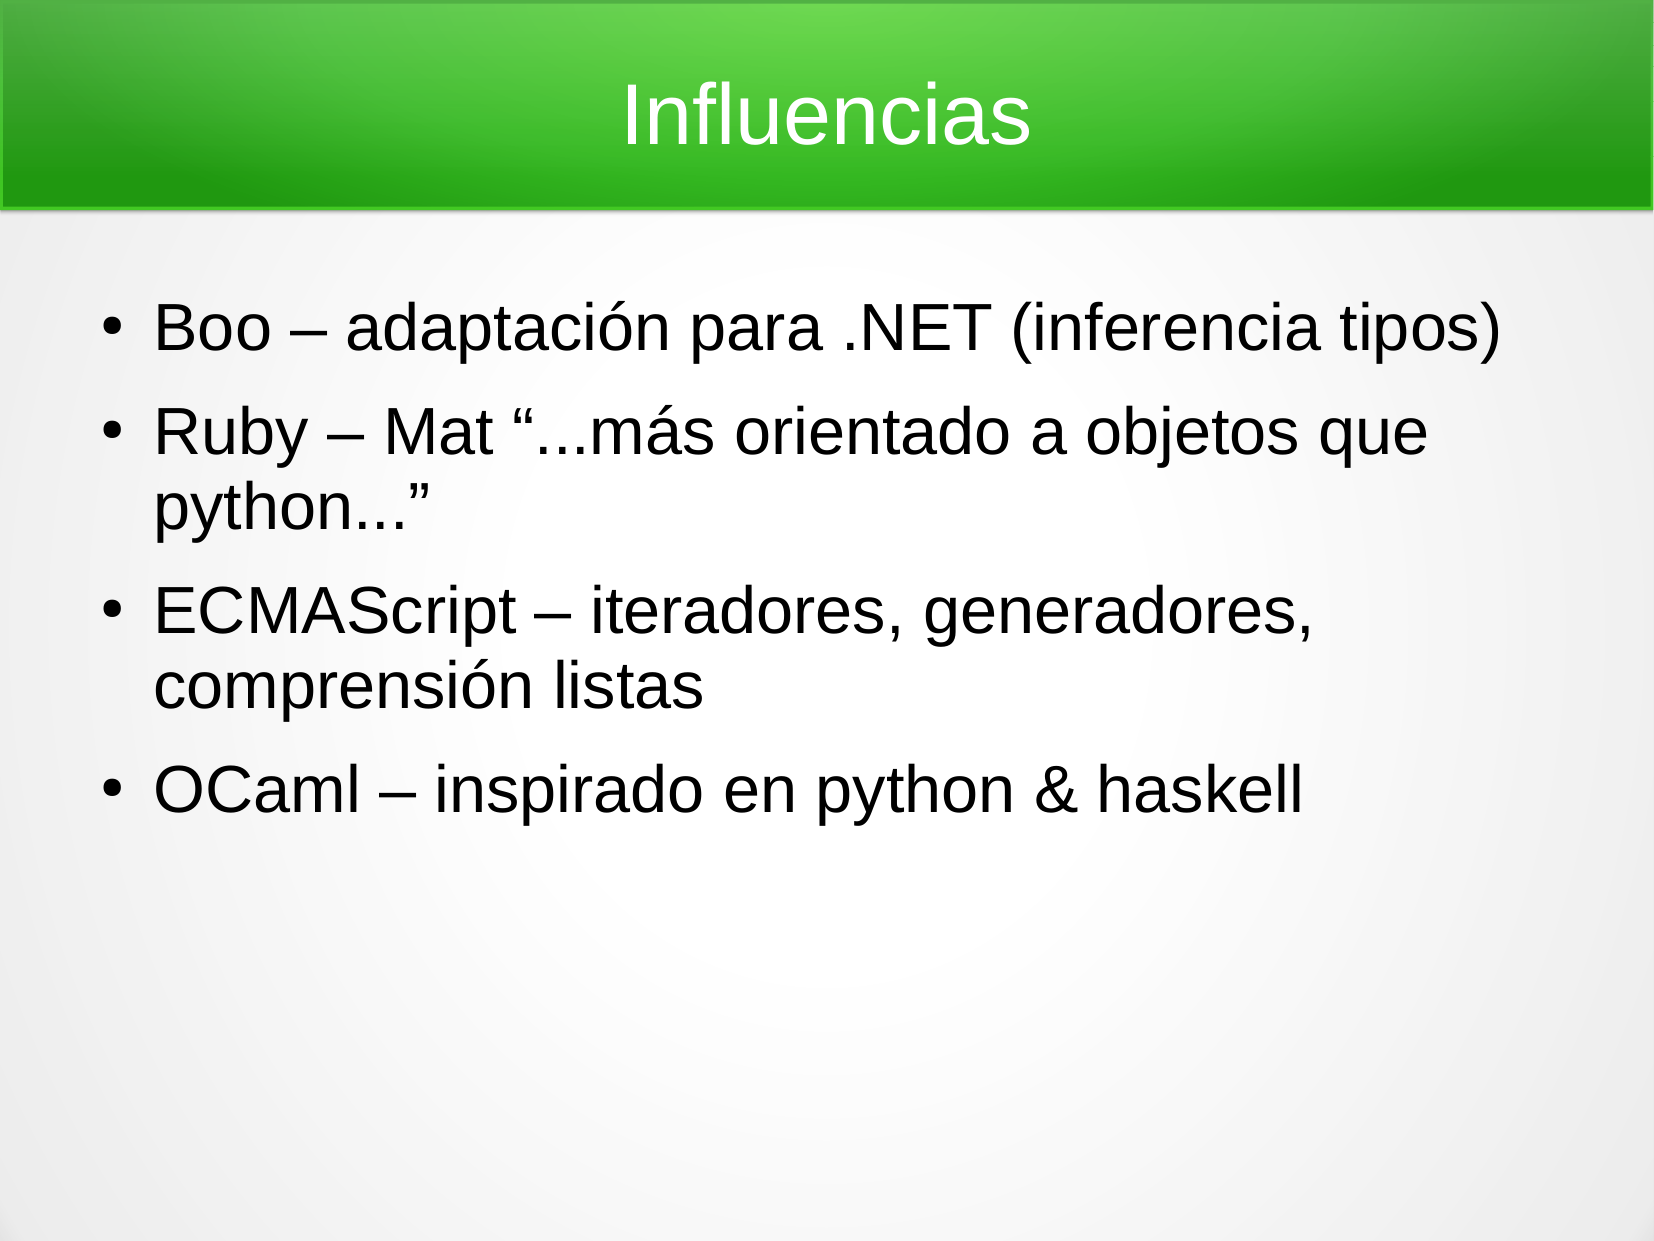

# Influencias
Boo – adaptación para .NET (inferencia tipos)
Ruby – Mat “...más orientado a objetos que python...”
ECMAScript – iteradores, generadores, comprensión listas
OCaml – inspirado en python & haskell